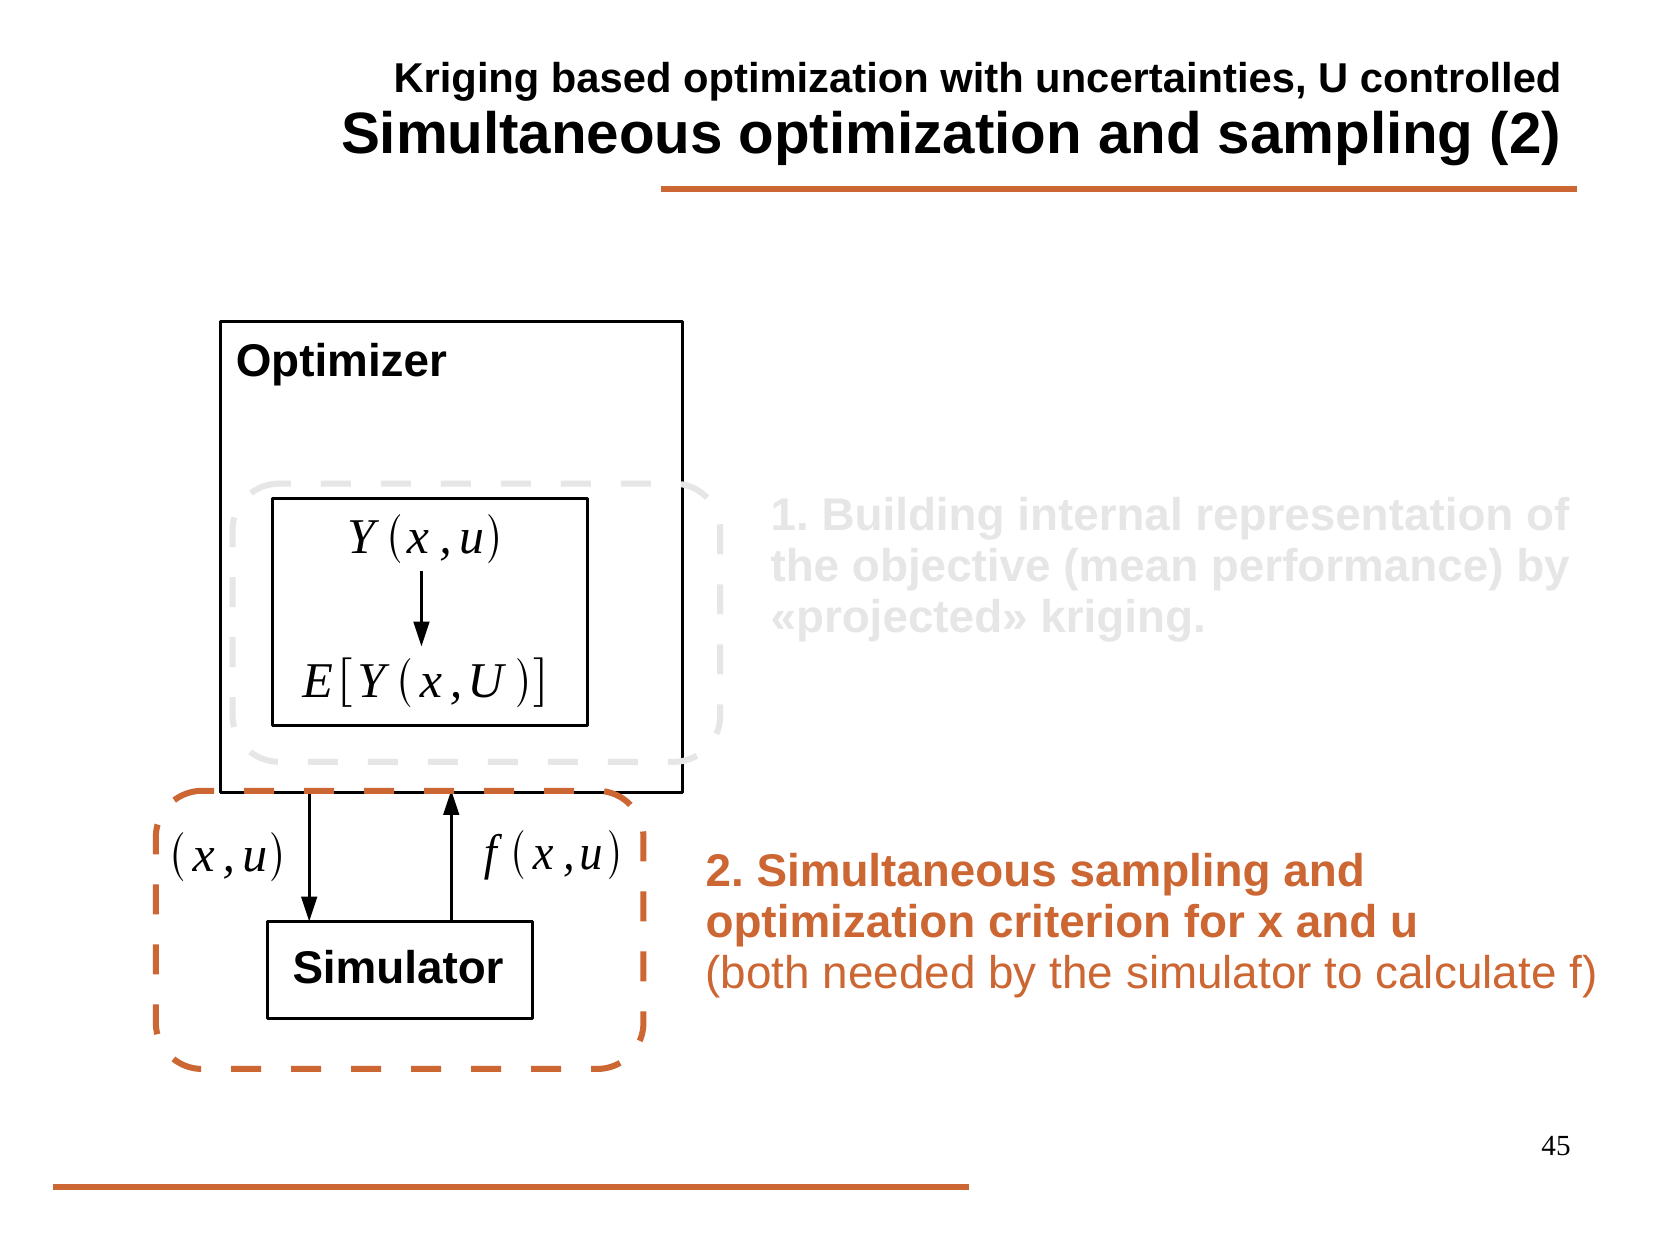

Kriging based optimization with uncertainties, U controlled
Simultaneous optimization and sampling (2)
Optimizer
1. Building internal representation of the objective (mean performance) by «projected» kriging.
2. Simultaneous sampling and optimization criterion for x and u
(both needed by the simulator to calculate f)
Simulator
45